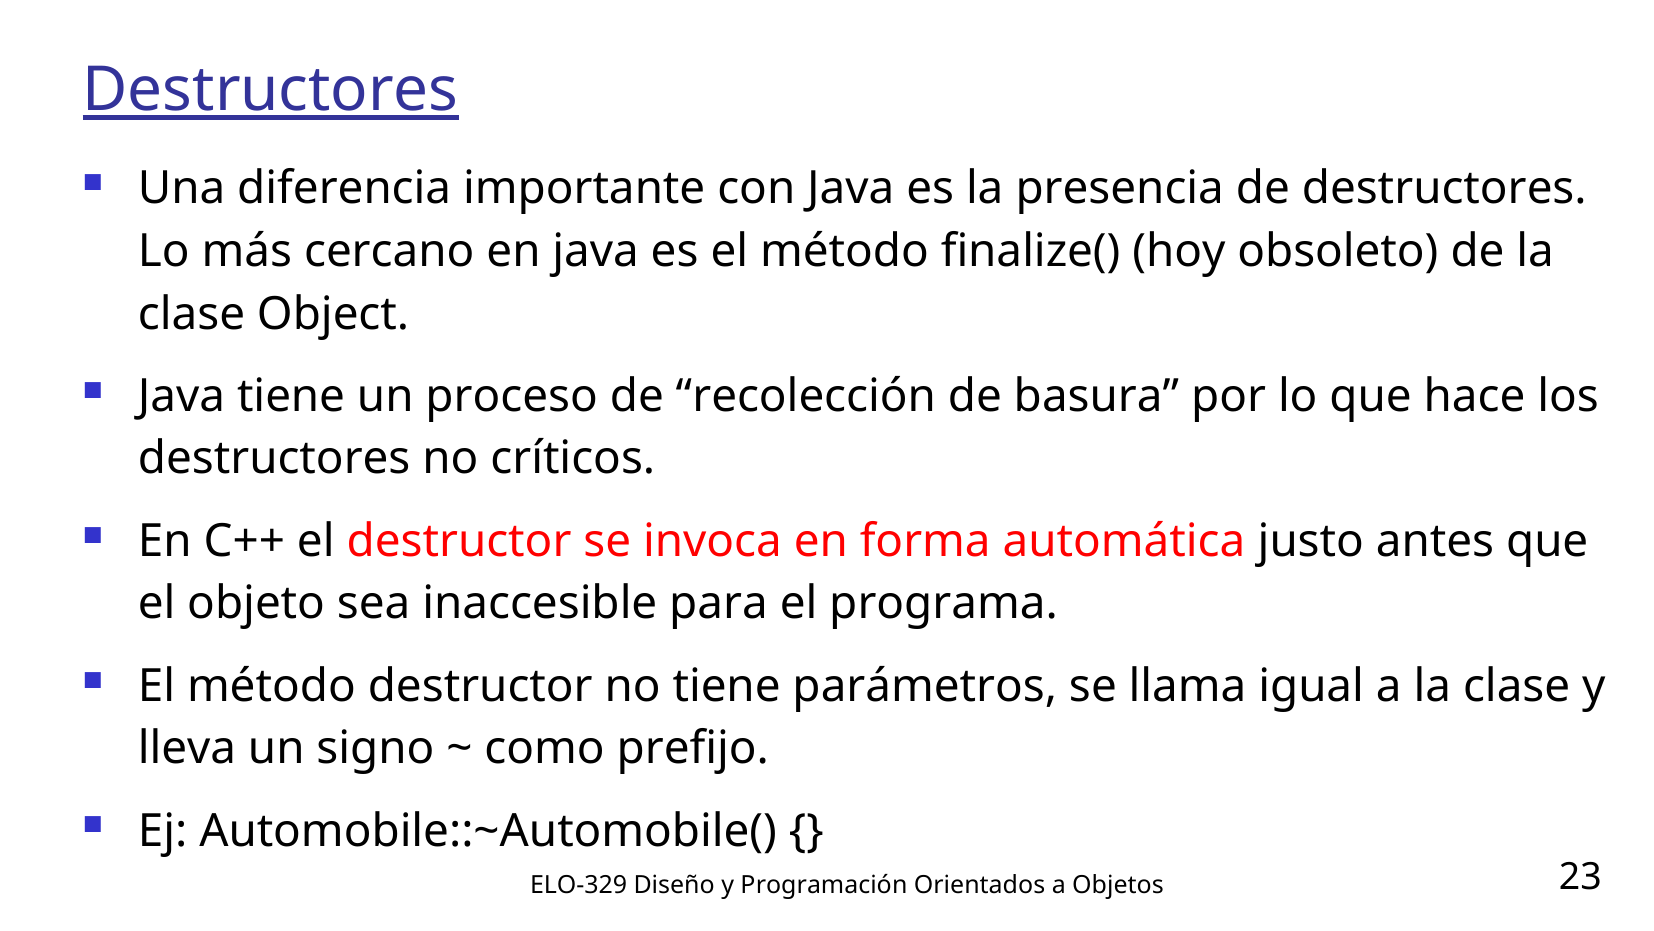

# Destructores
Una diferencia importante con Java es la presencia de destructores. Lo más cercano en java es el método finalize() (hoy obsoleto) de la clase Object.
Java tiene un proceso de “recolección de basura” por lo que hace los destructores no críticos.
En C++ el destructor se invoca en forma automática justo antes que el objeto sea inaccesible para el programa.
El método destructor no tiene parámetros, se llama igual a la clase y lleva un signo ~ como prefijo.
Ej: Automobile::~Automobile() {}
23